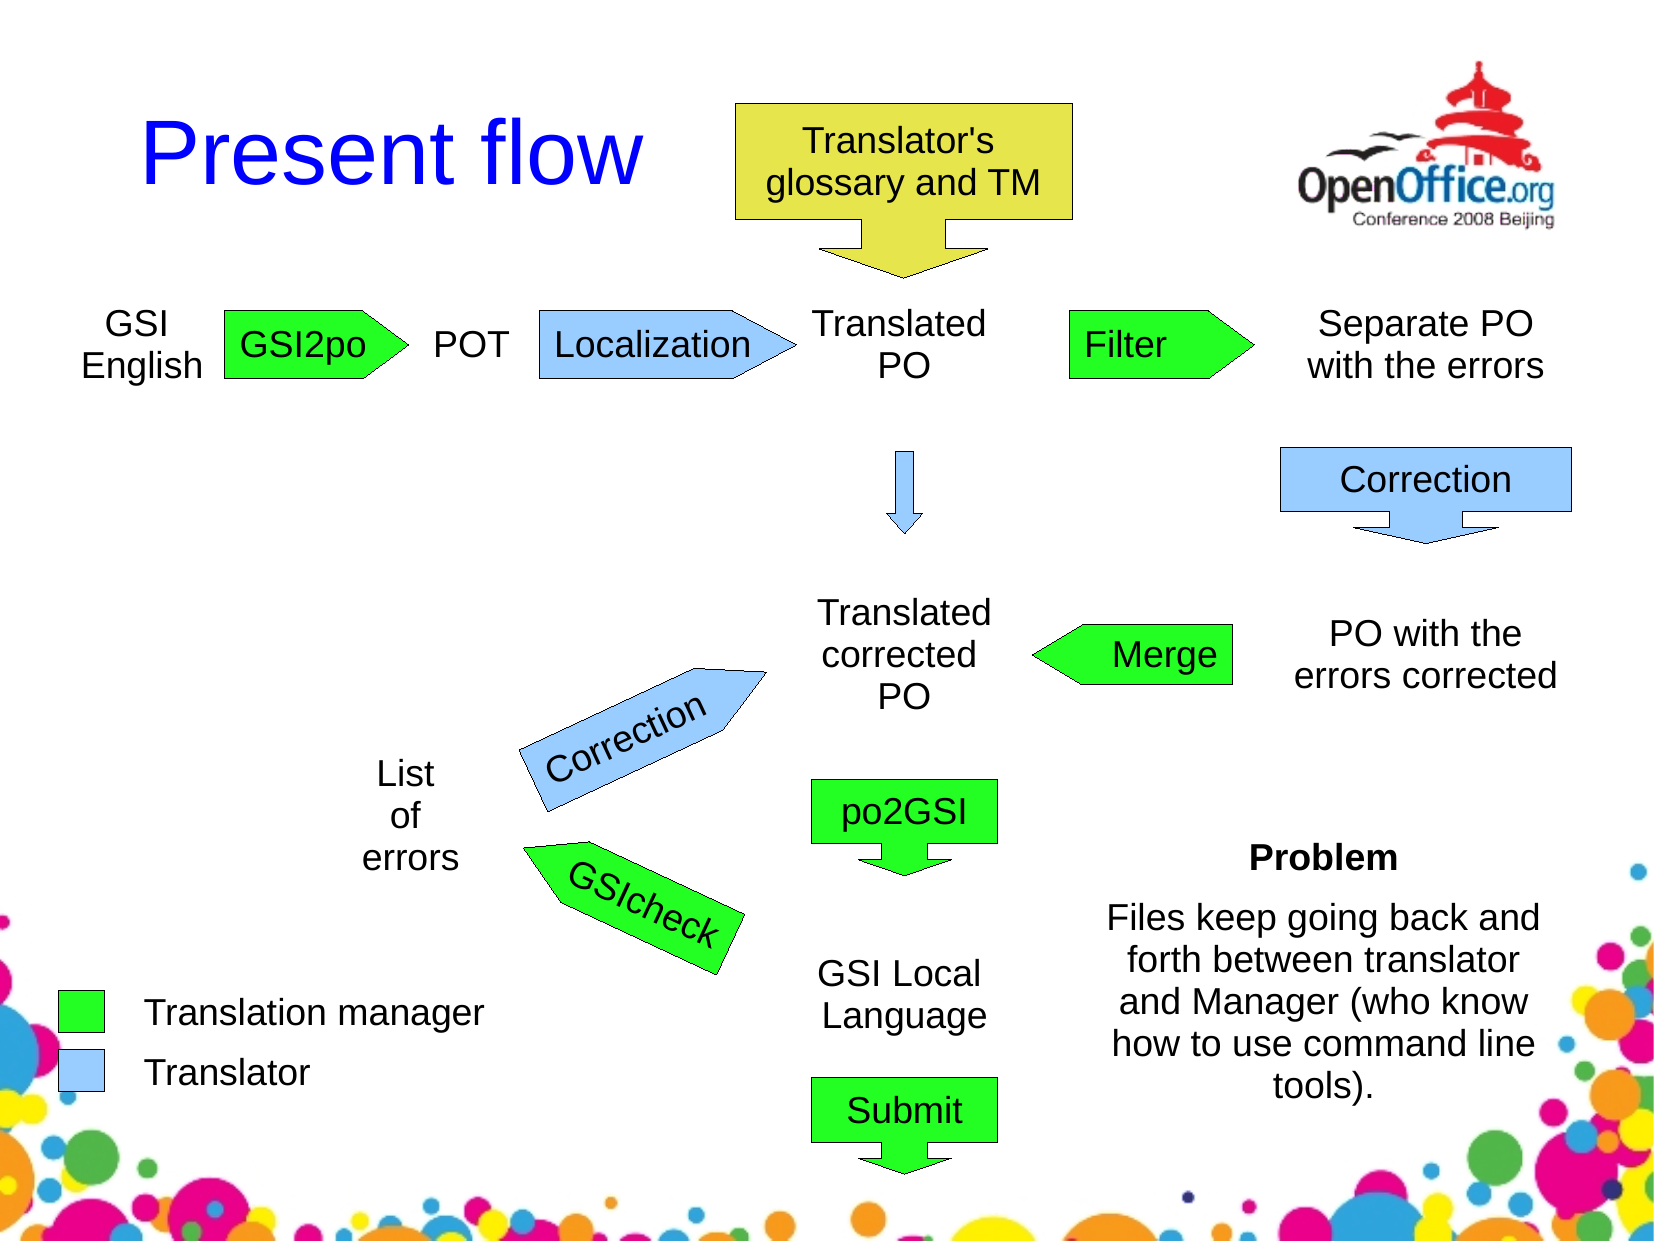

# Present flow
Translator's
glossary and TM
Translated
PO
Separate PO
with the errors
GSI
English
GSI2po
Localization
Filter
POT
Correction
Translated
corrected
PO
PO with the
errors corrected
Merge
Correction
List
of
errors
po2GSI
Problem
Files keep going back and forth between translator and Manager (who know how to use command line tools).
GSIcheck
GSI Local
Language
Translation manager
Translator
Submit